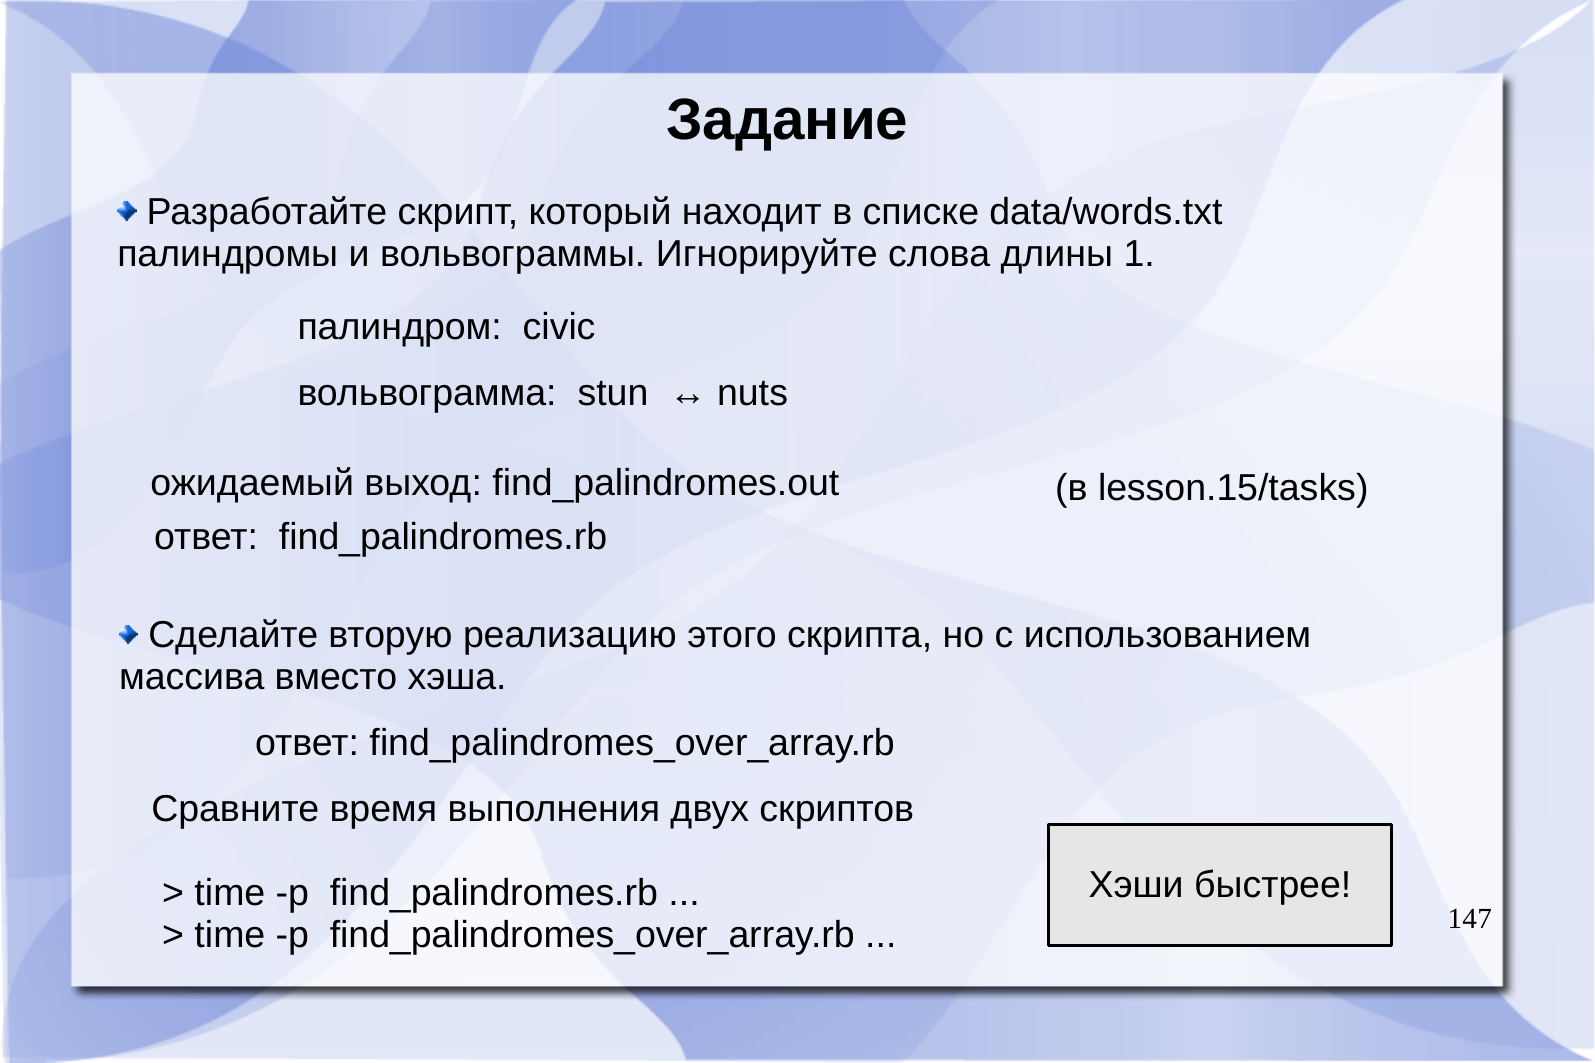

# Задание
 Разработайте скрипт, который находит в списке data/words.txt палиндромы и вольвограммы. Игнорируйте слова длины 1.
палиндром: civic
вольвограмма: stun ↔ nuts
ожидаемый выход: find_palindromes.out
(в lesson.15/tasks)
 ответ: find_palindromes.rb
 Сделайте вторую реализацию этого скрипта, но с использованием массива вместо хэша.
ответ: find_palindromes_over_array.rb
Сравните время выполнения двух скриптов
 > time -p find_palindromes.rb ...
 > time -p find_palindromes_over_array.rb ...
Хэши быстрее!
147